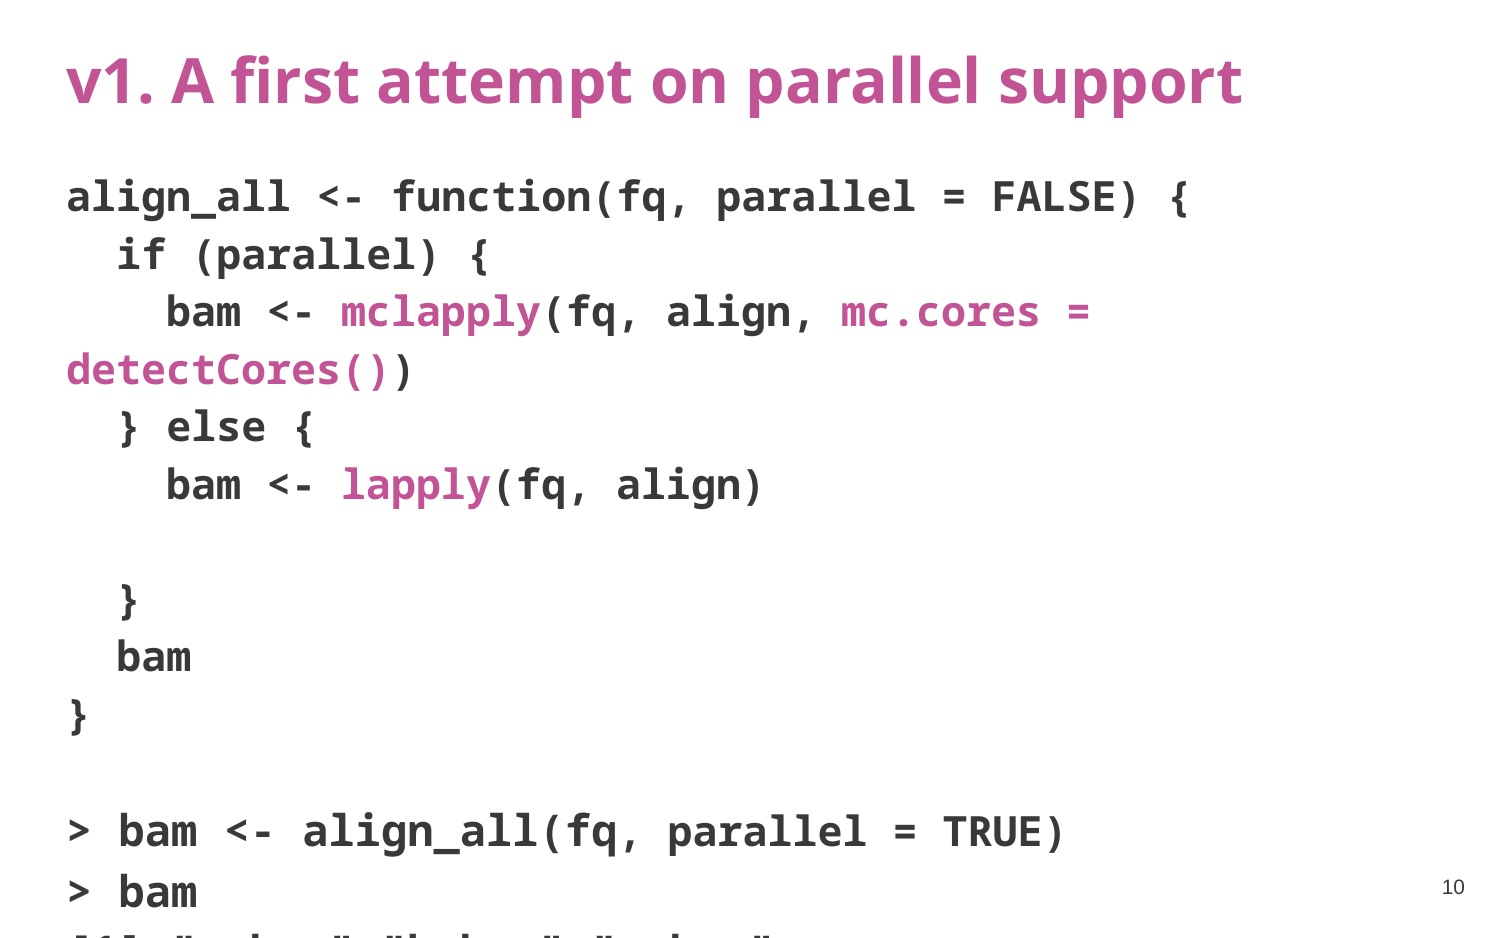

# v1. A first attempt on parallel support
align_all <- function(fq, parallel = FALSE) {
 if (parallel) {
 bam <- mclapply(fq, align, mc.cores = detectCores()) ‎
 } else {
 bam <- lapply(fq, align) ‎
 }
 bam
}
> bam <- align_all(fq, parallel = TRUE)
> bam
[1] "a.bam" "b.bam" "c.bam"